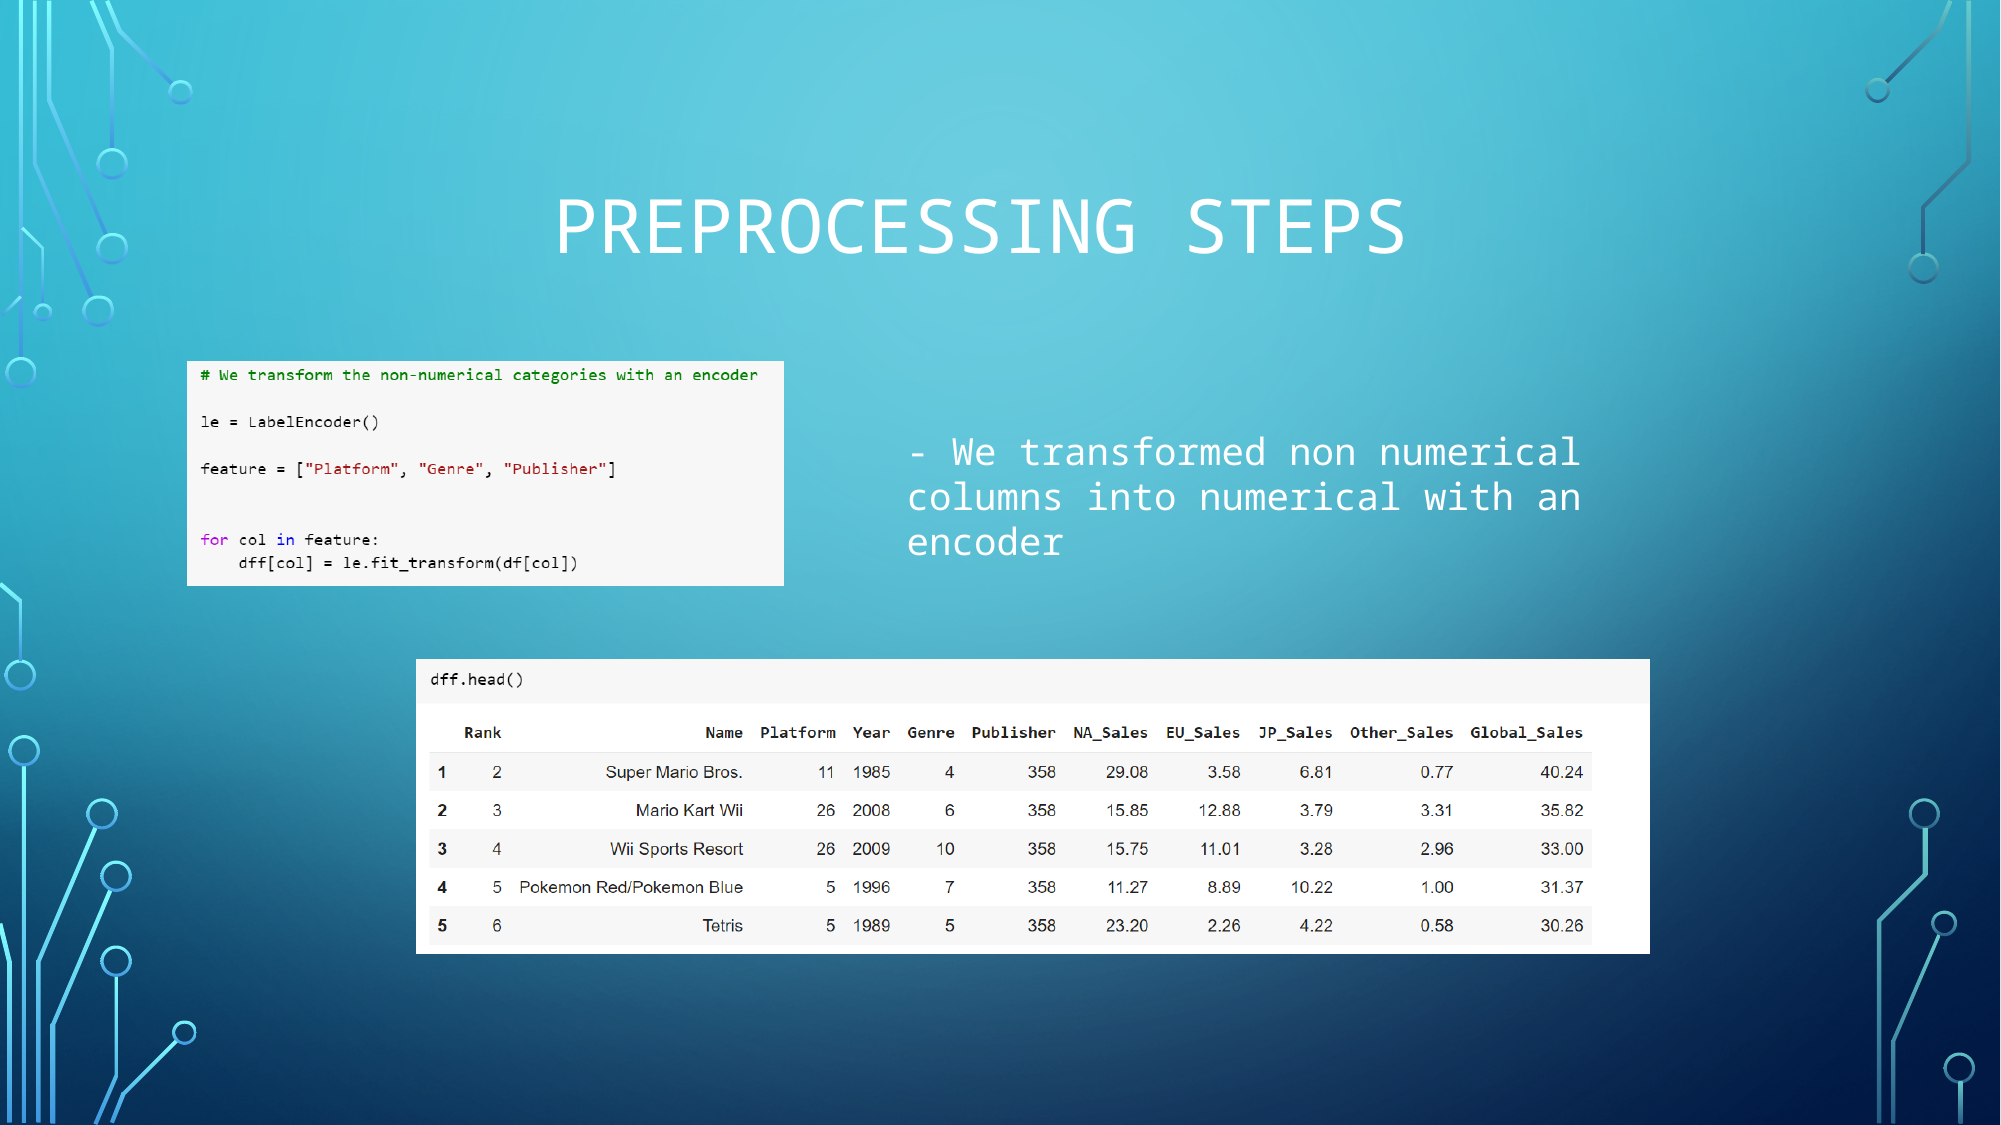

# PREPROCESSING STEPS
- We transformed non numerical columns into numerical with an encoder